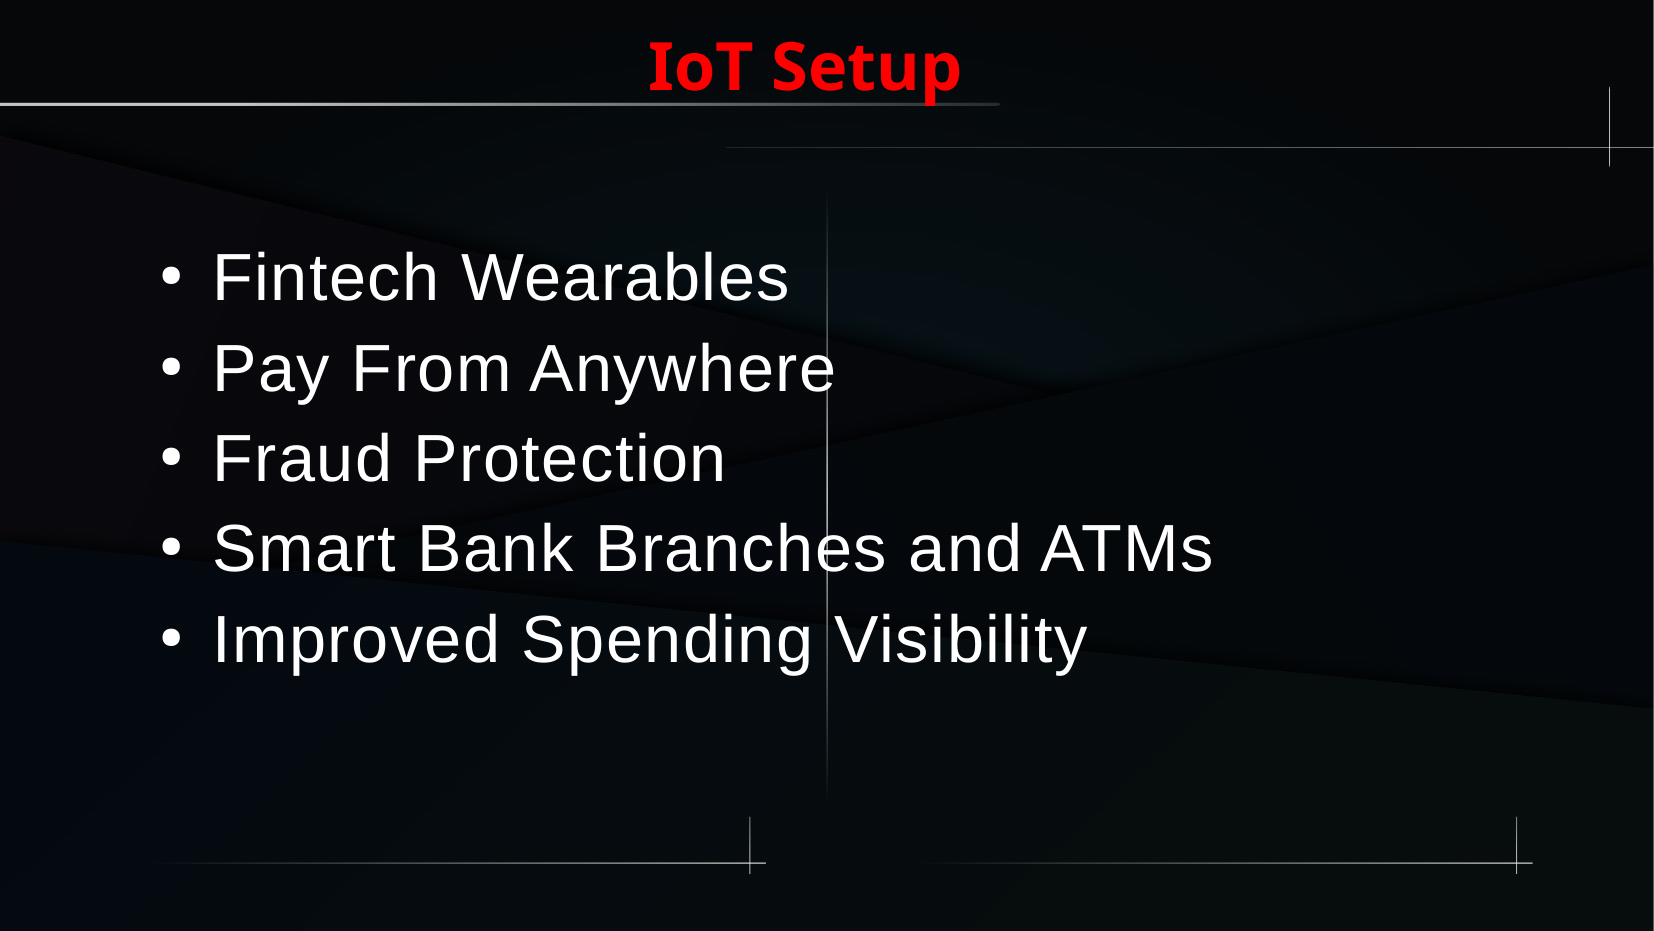

# IoT Setup
Fintech Wearables
Pay From Anywhere
Fraud Protection
Smart Bank Branches and ATMs
Improved Spending Visibility